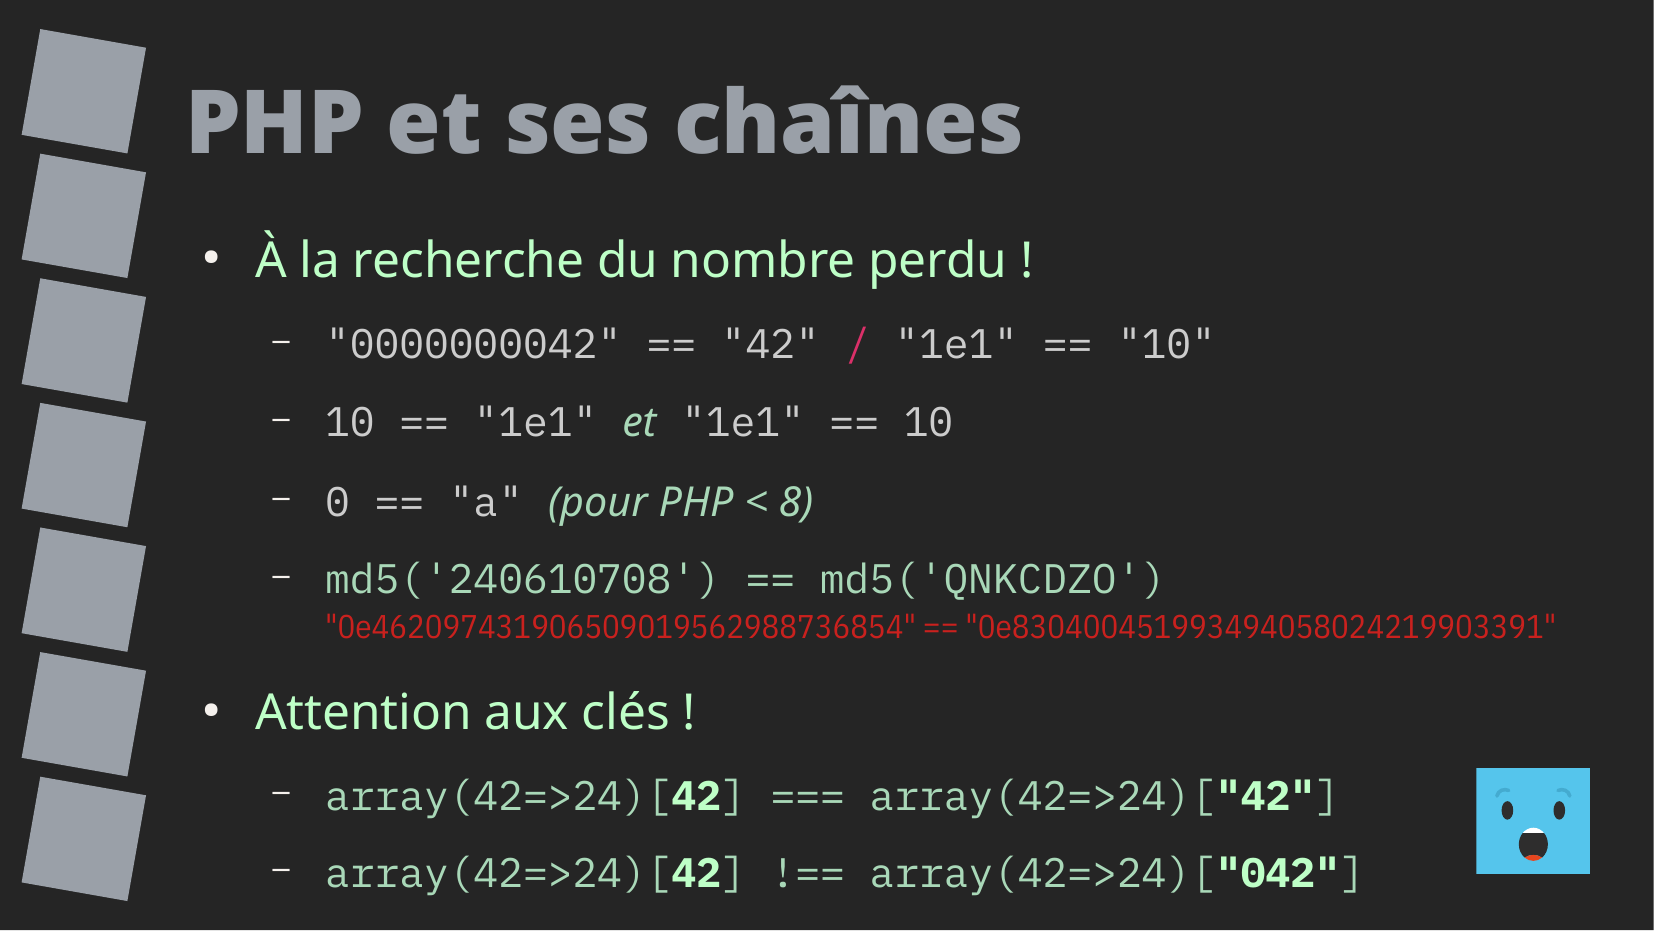

# PHP et ses chaînes
À la recherche du nombre perdu !
"0000000042" == "42" / "1e1" == "10"
10 == "1e1" et "1e1" == 10
0 == "a" (pour PHP < 8)
md5('240610708') == md5('QNKCDZO')
"0e462097431906509019562988736854" == "0e830400451993494058024219903391"
Attention aux clés !
array(42=>24)[42] === array(42=>24)["42"]
array(42=>24)[42] !== array(42=>24)["042"]